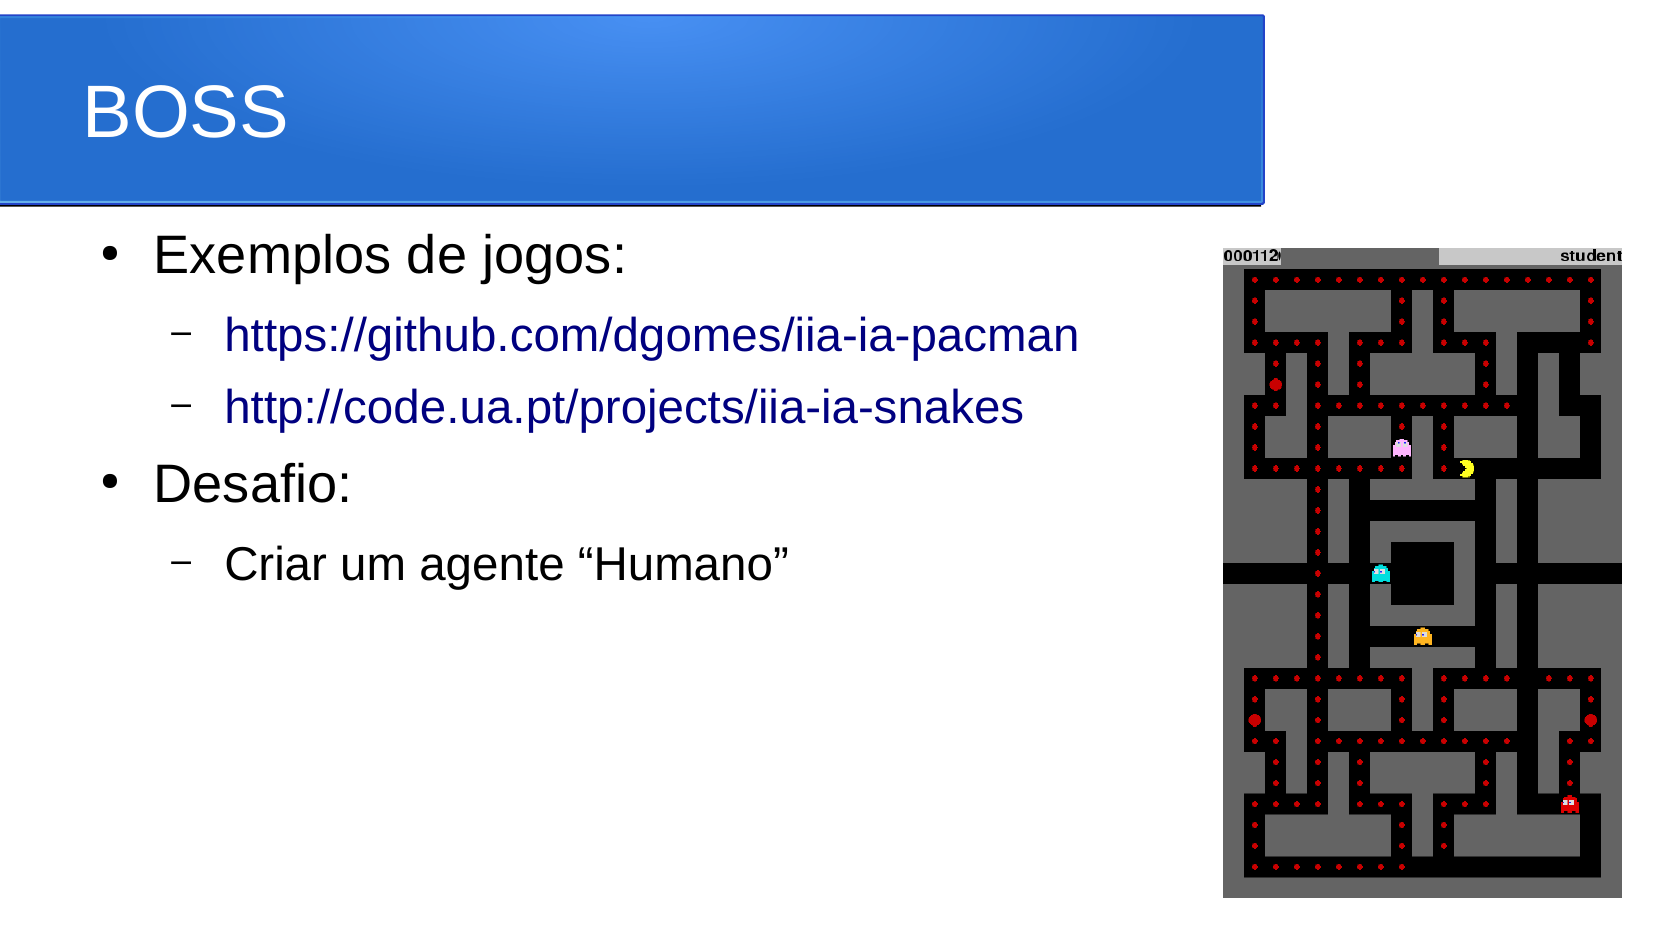

# BOSS
Exemplos de jogos:
https://github.com/dgomes/iia-ia-pacman
http://code.ua.pt/projects/iia-ia-snakes
Desafio:
Criar um agente “Humano”